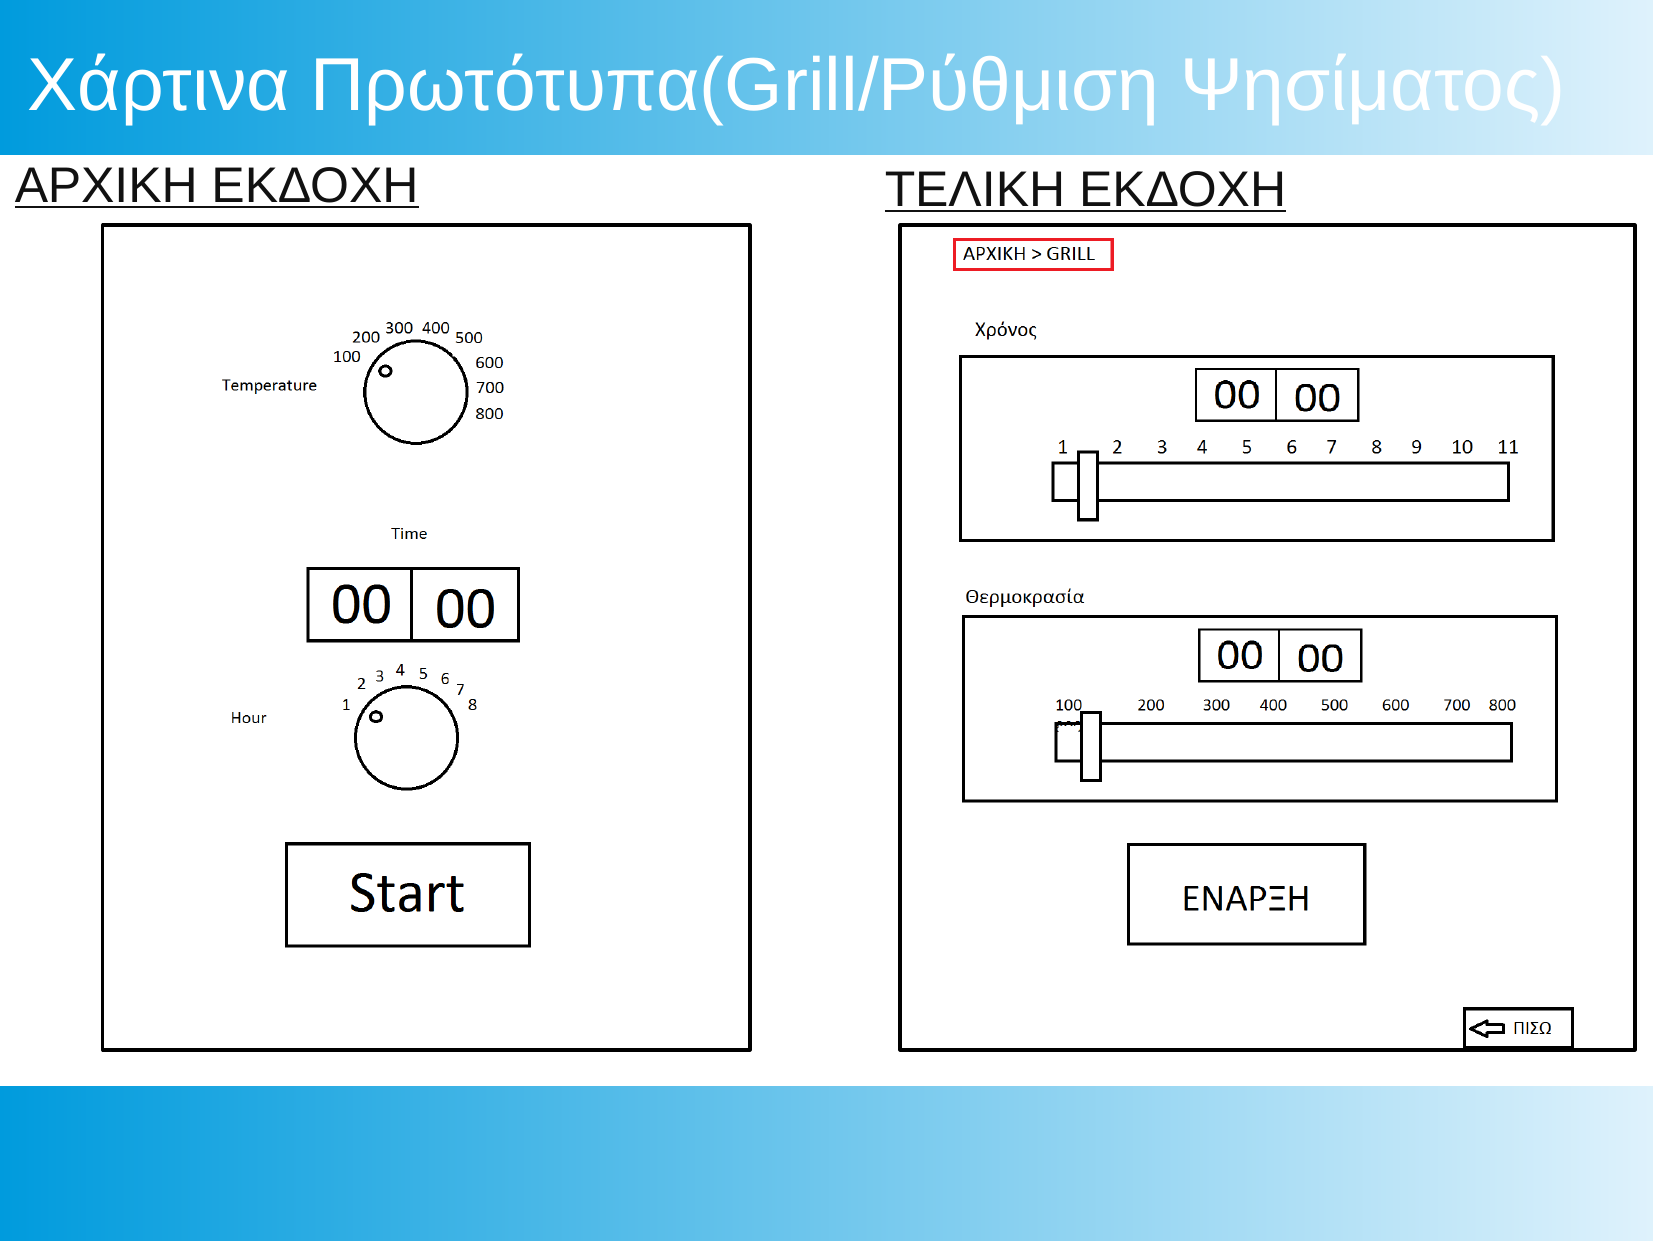

# Χάρτινα Πρωτότυπα(Grill/Ρύθμιση Ψησίματος)
ΑΡΧΙΚΗ ΕΚΔΟΧΗ
ΤΕΛΙΚΗ ΕΚΔΟΧΗ